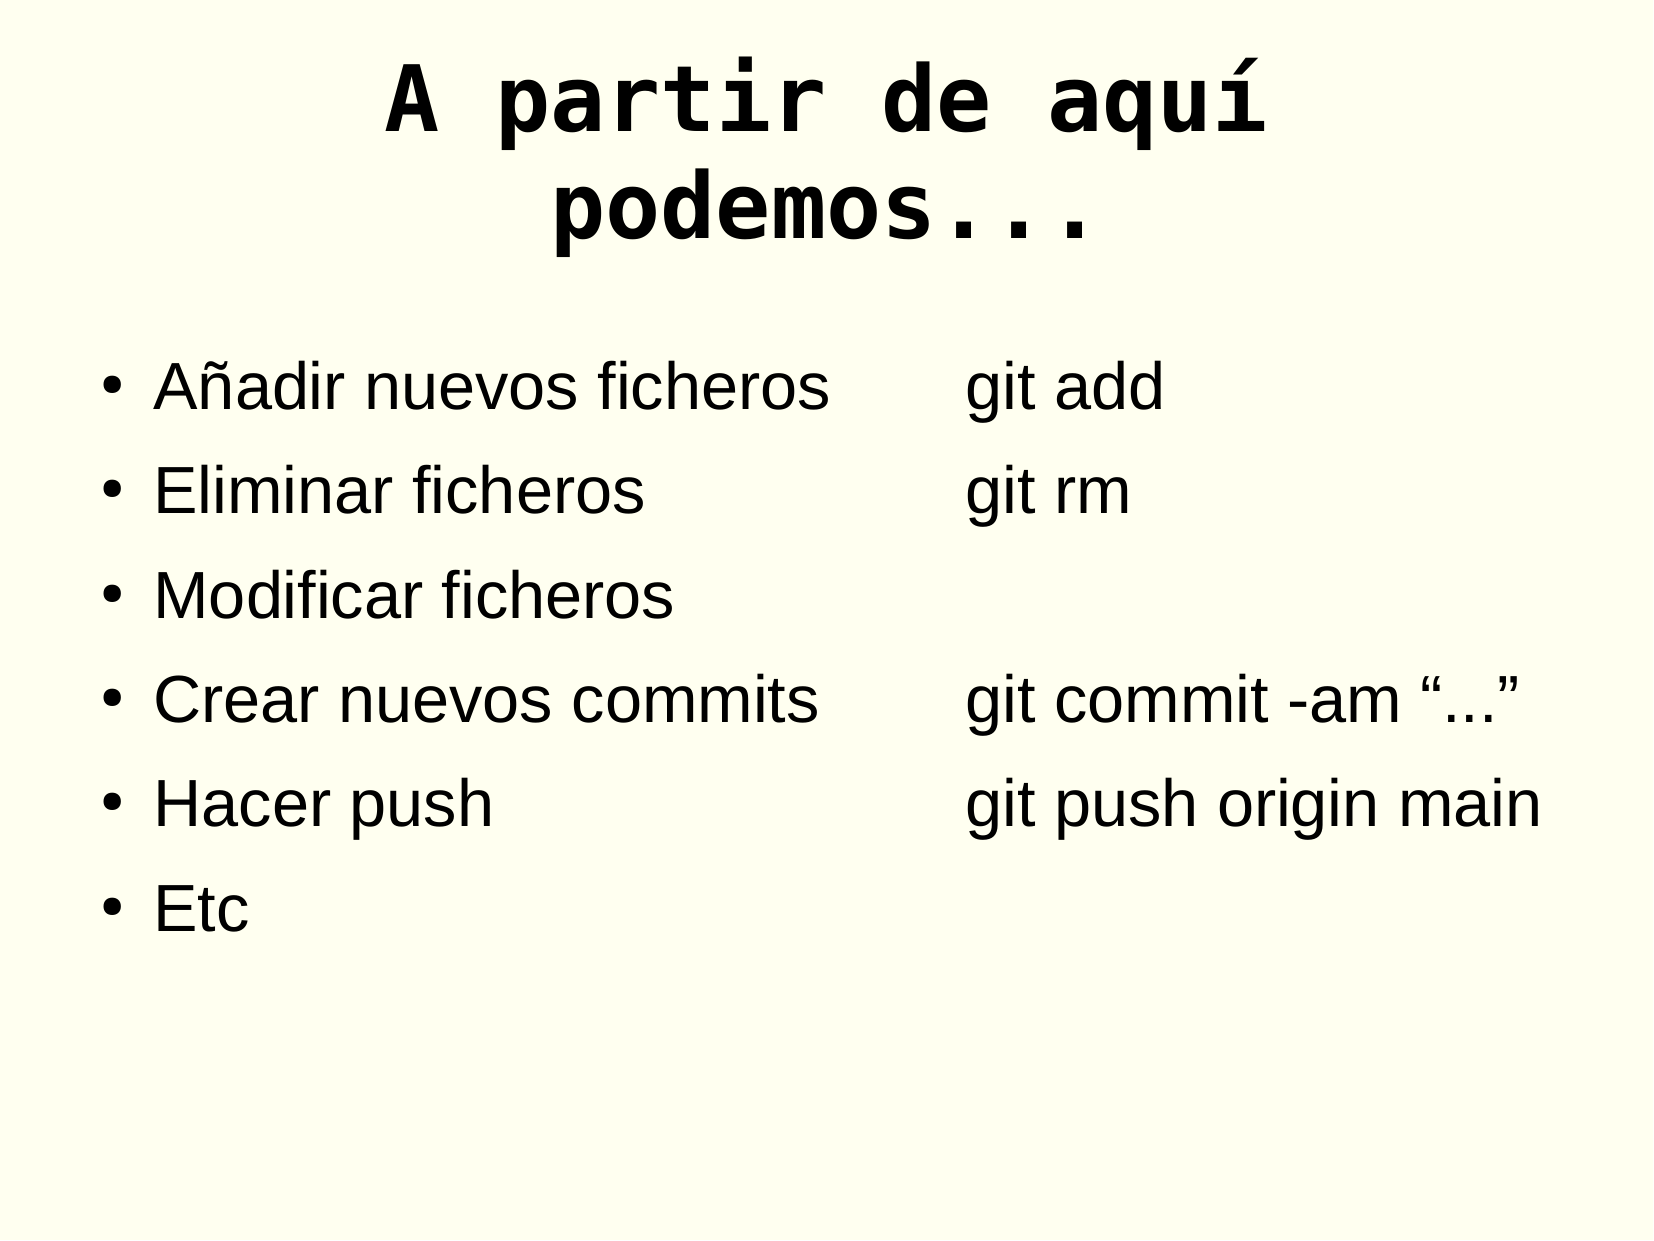

# A partir de aquí podemos...
Añadir nuevos ficheros		git add
Eliminar ficheros					git rm
Modificar ficheros
Crear nuevos commits		git commit -am “...”
Hacer push							git push origin main
Etc